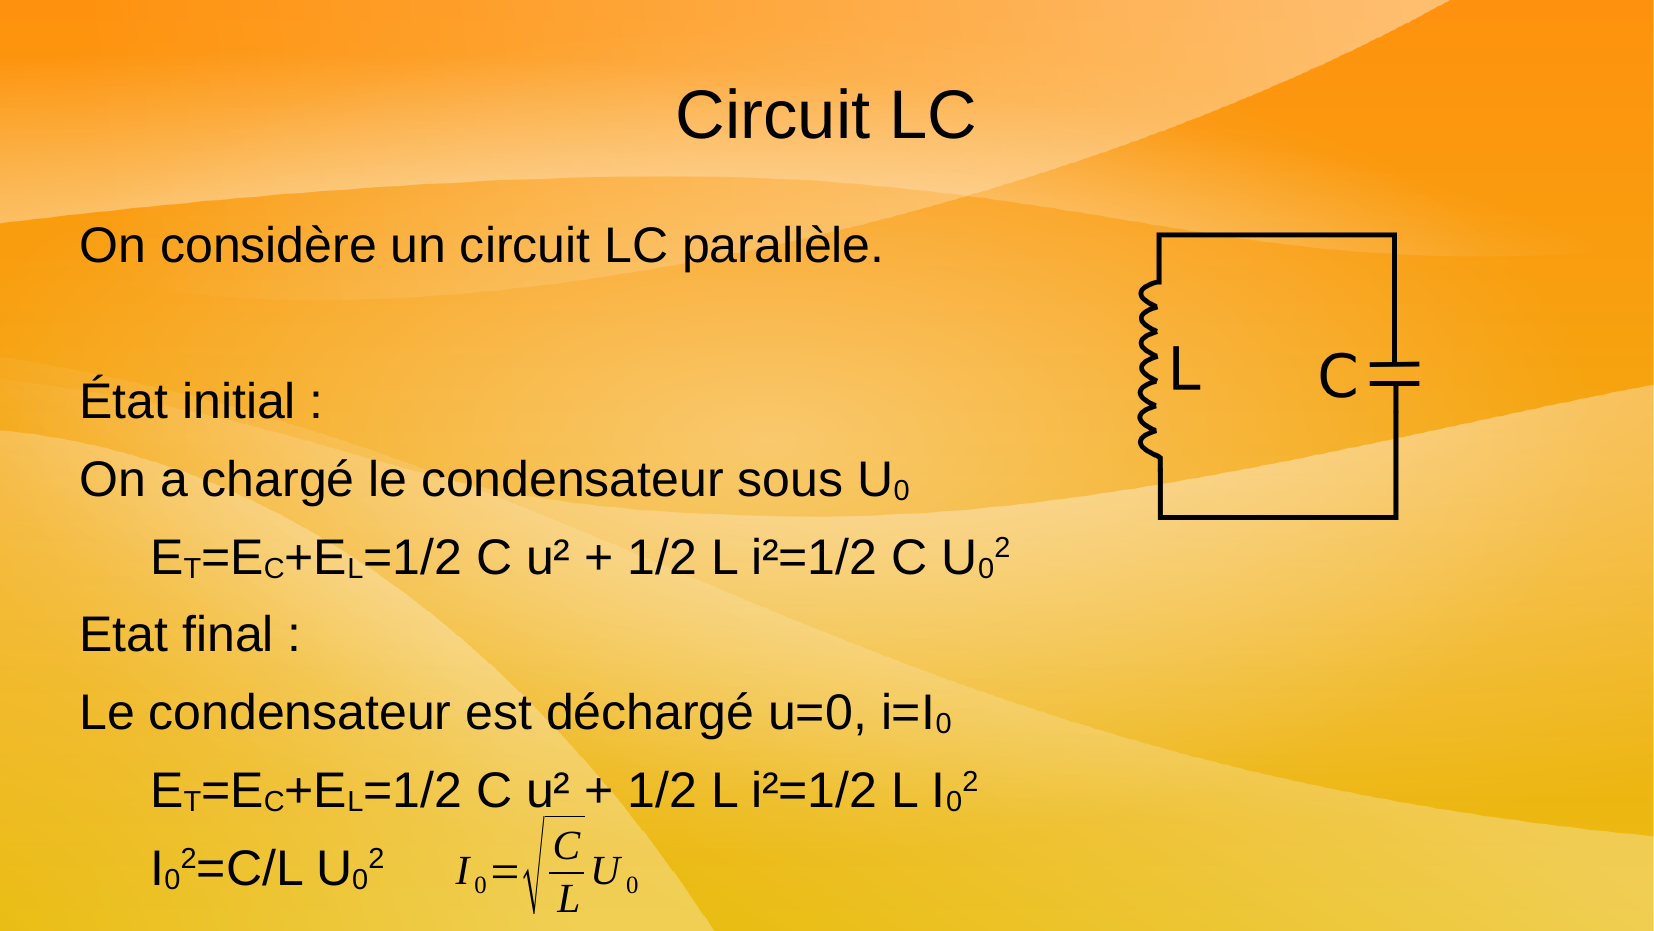

# Circuit LC
On considère un circuit LC parallèle.
État initial :
On a chargé le condensateur sous U0
ET=EC+EL=1/2 C u² + 1/2 L i²=1/2 C U02
Etat final :
Le condensateur est déchargé u=0, i=I0
ET=EC+EL=1/2 C u² + 1/2 L i²=1/2 L I02
I02=C/L U02